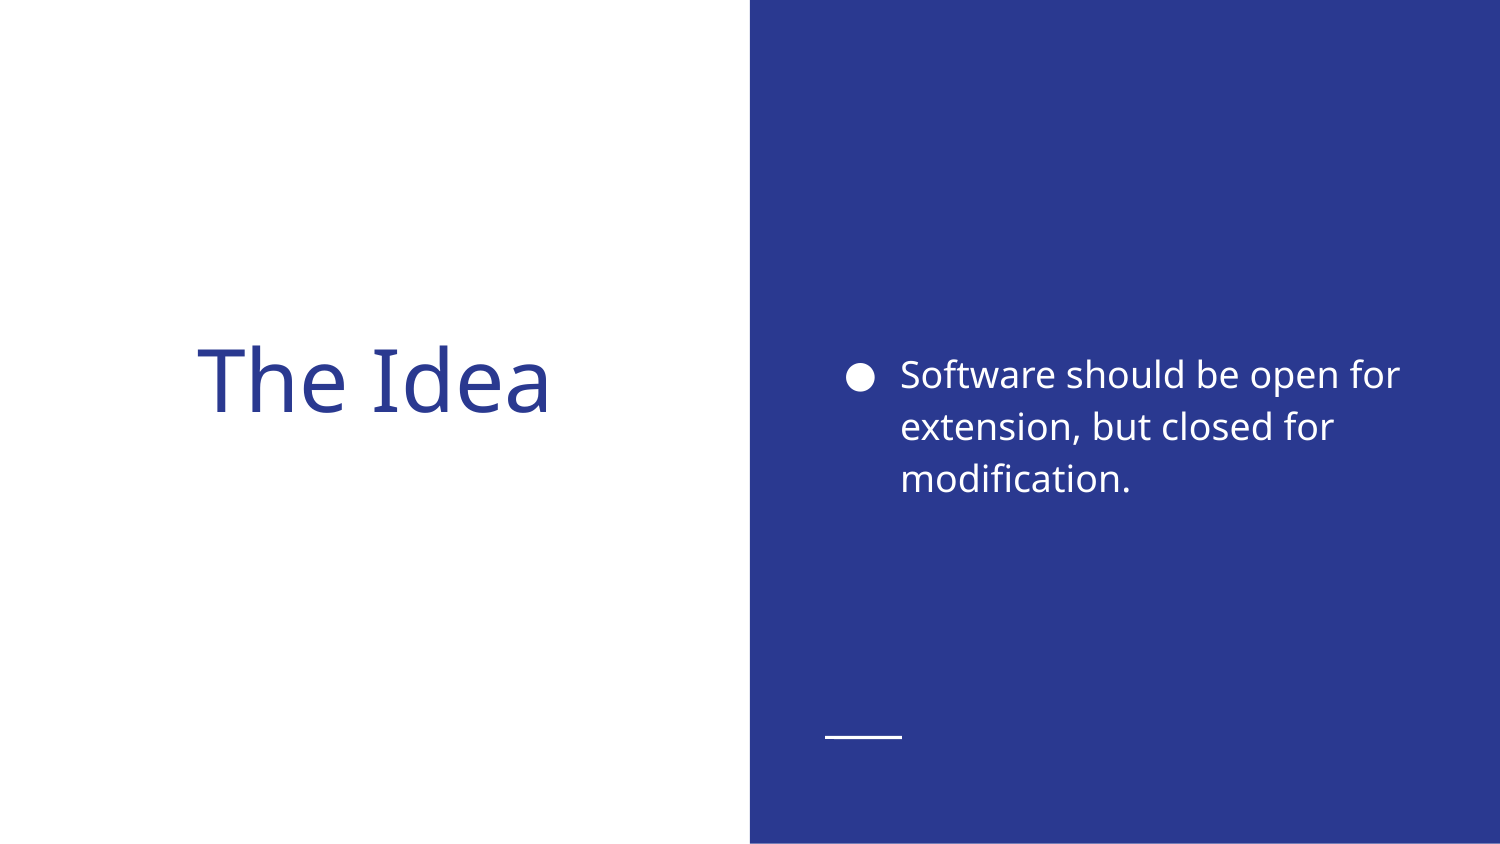

Software should be open for extension, but closed for modification.
# The Idea